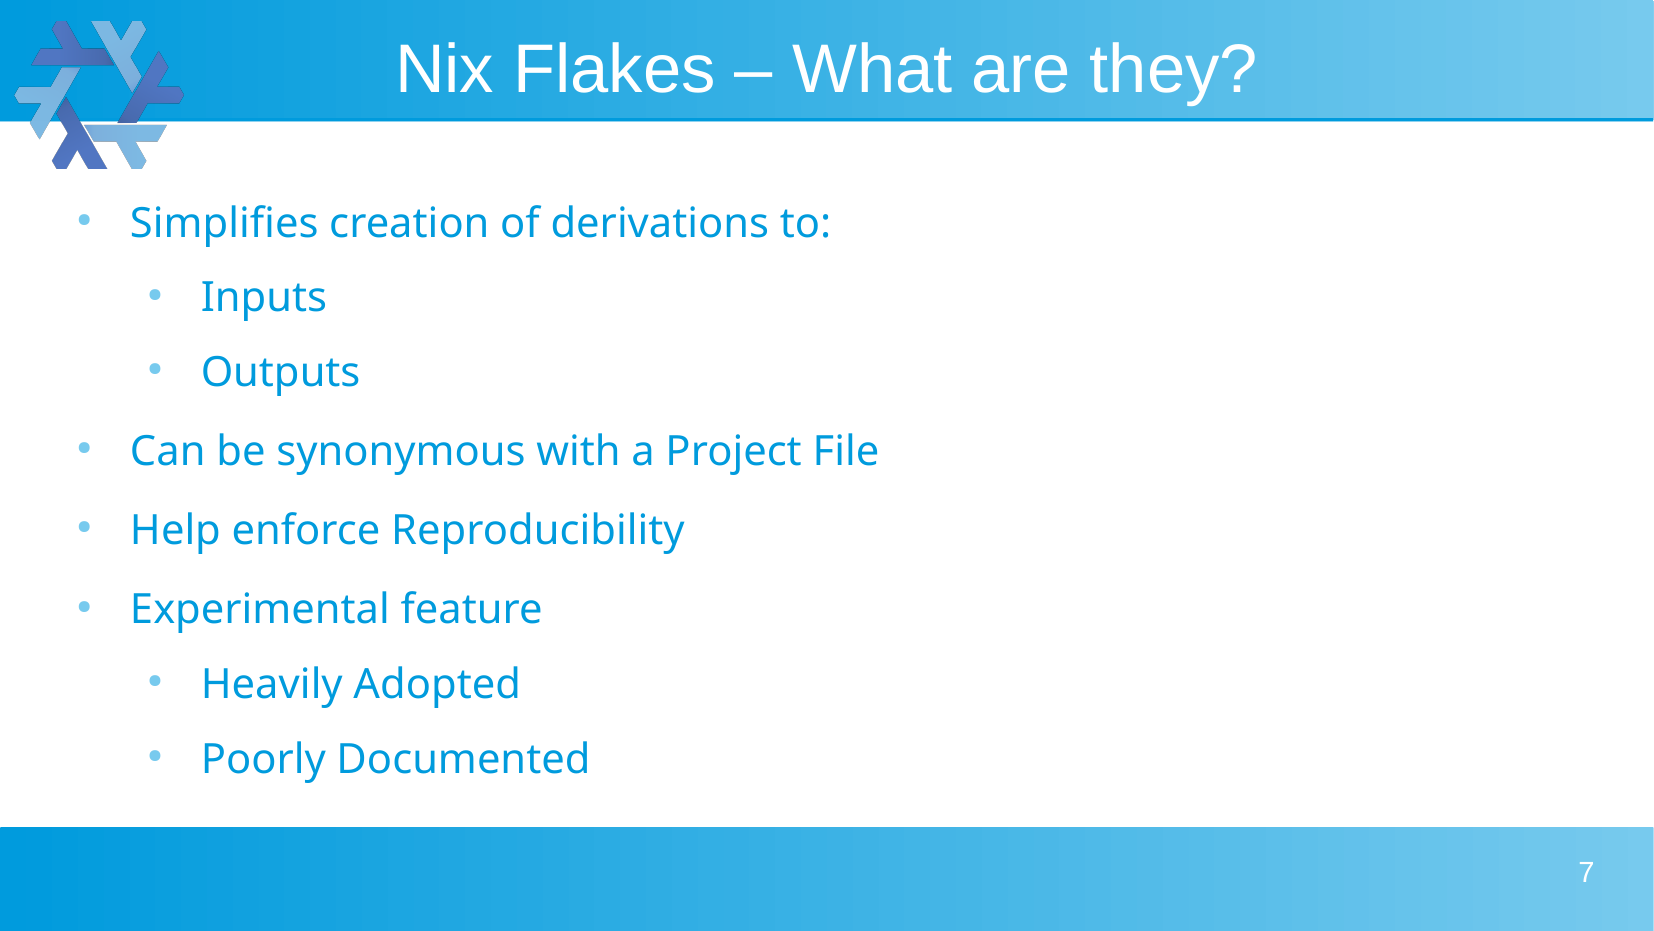

# Nix Flakes – What are they?
Simplifies creation of derivations to:
Inputs
Outputs
Can be synonymous with a Project File
Help enforce Reproducibility
Experimental feature
Heavily Adopted
Poorly Documented
7